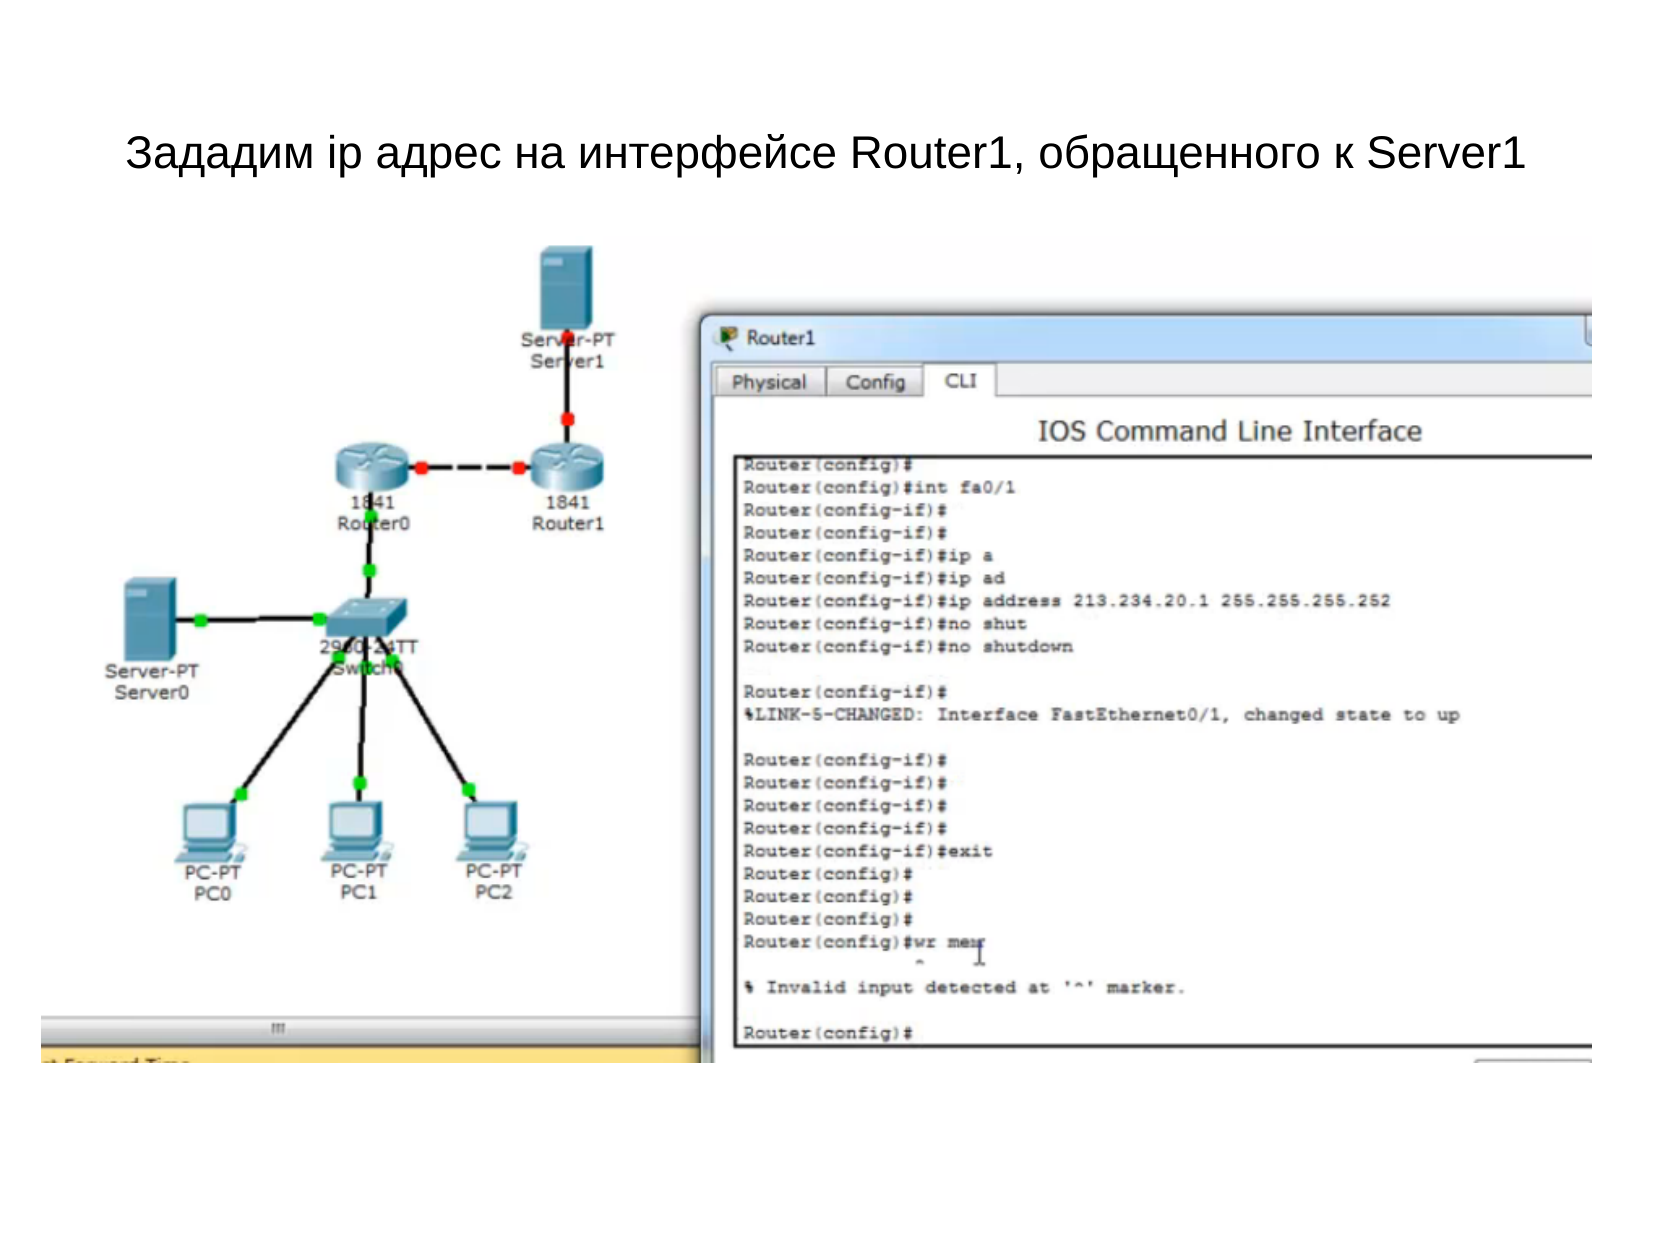

# Зададим ip адрес на интерфейсе Router1, обращенного к Server1